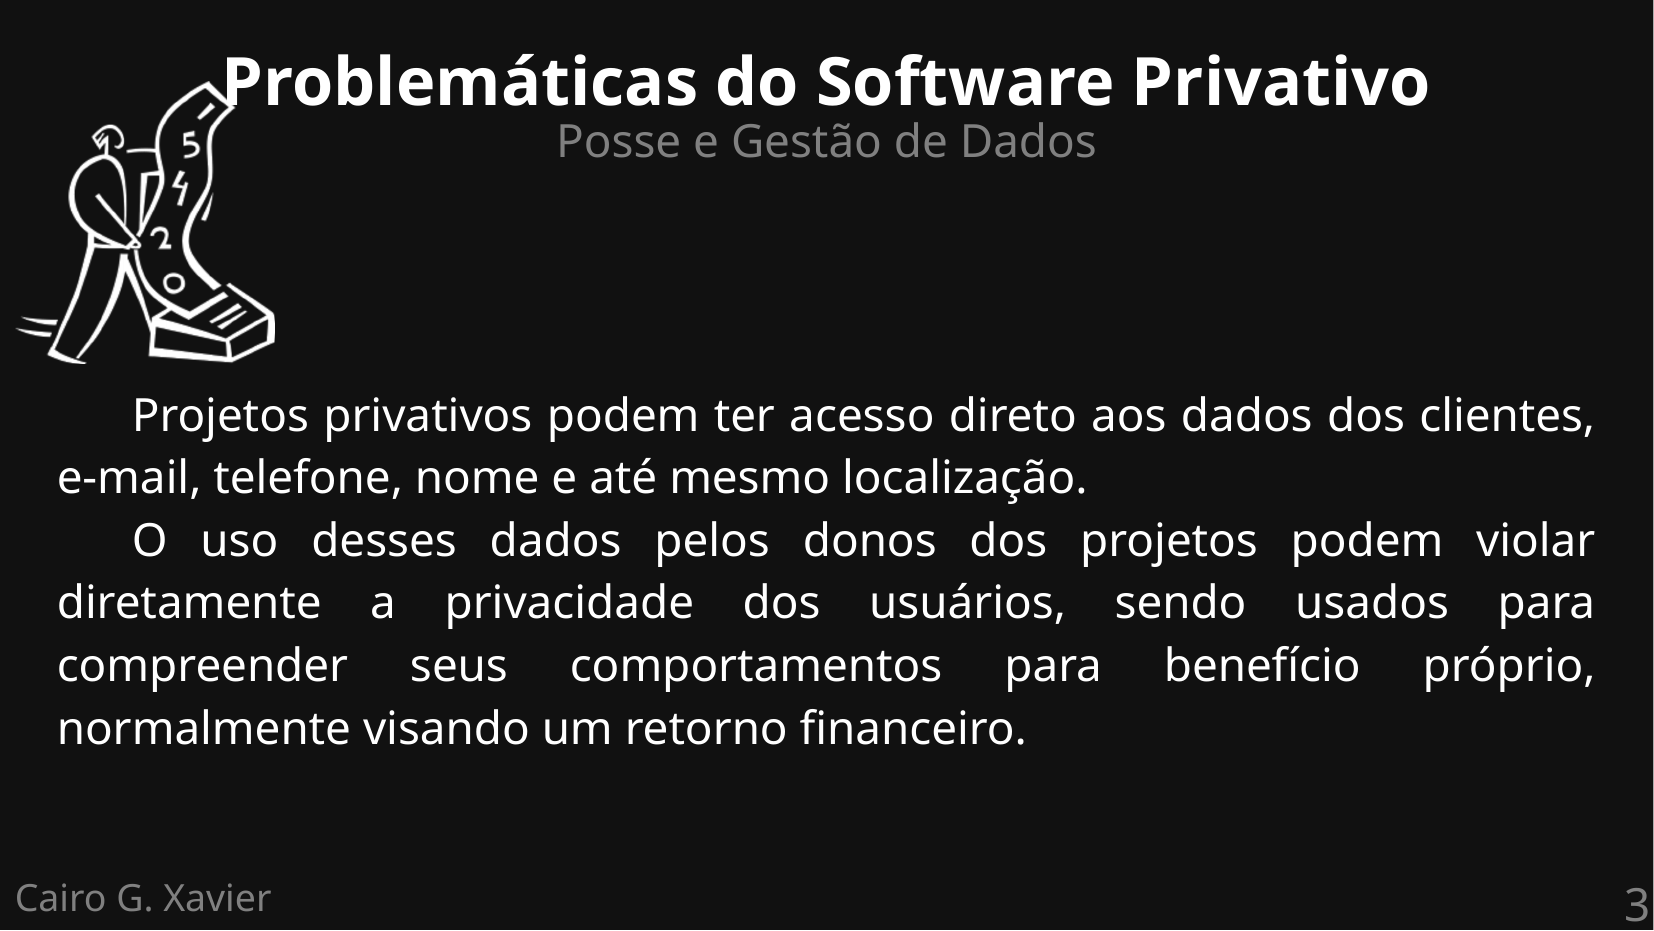

Problemáticas do Software Privativo
Posse e Gestão de Dados
	Projetos privativos podem ter acesso direto aos dados dos clientes, e-mail, telefone, nome e até mesmo localização.
	O uso desses dados pelos donos dos projetos podem violar diretamente a privacidade dos usuários, sendo usados para compreender seus comportamentos para benefício próprio, normalmente visando um retorno financeiro.
Cairo G. Xavier